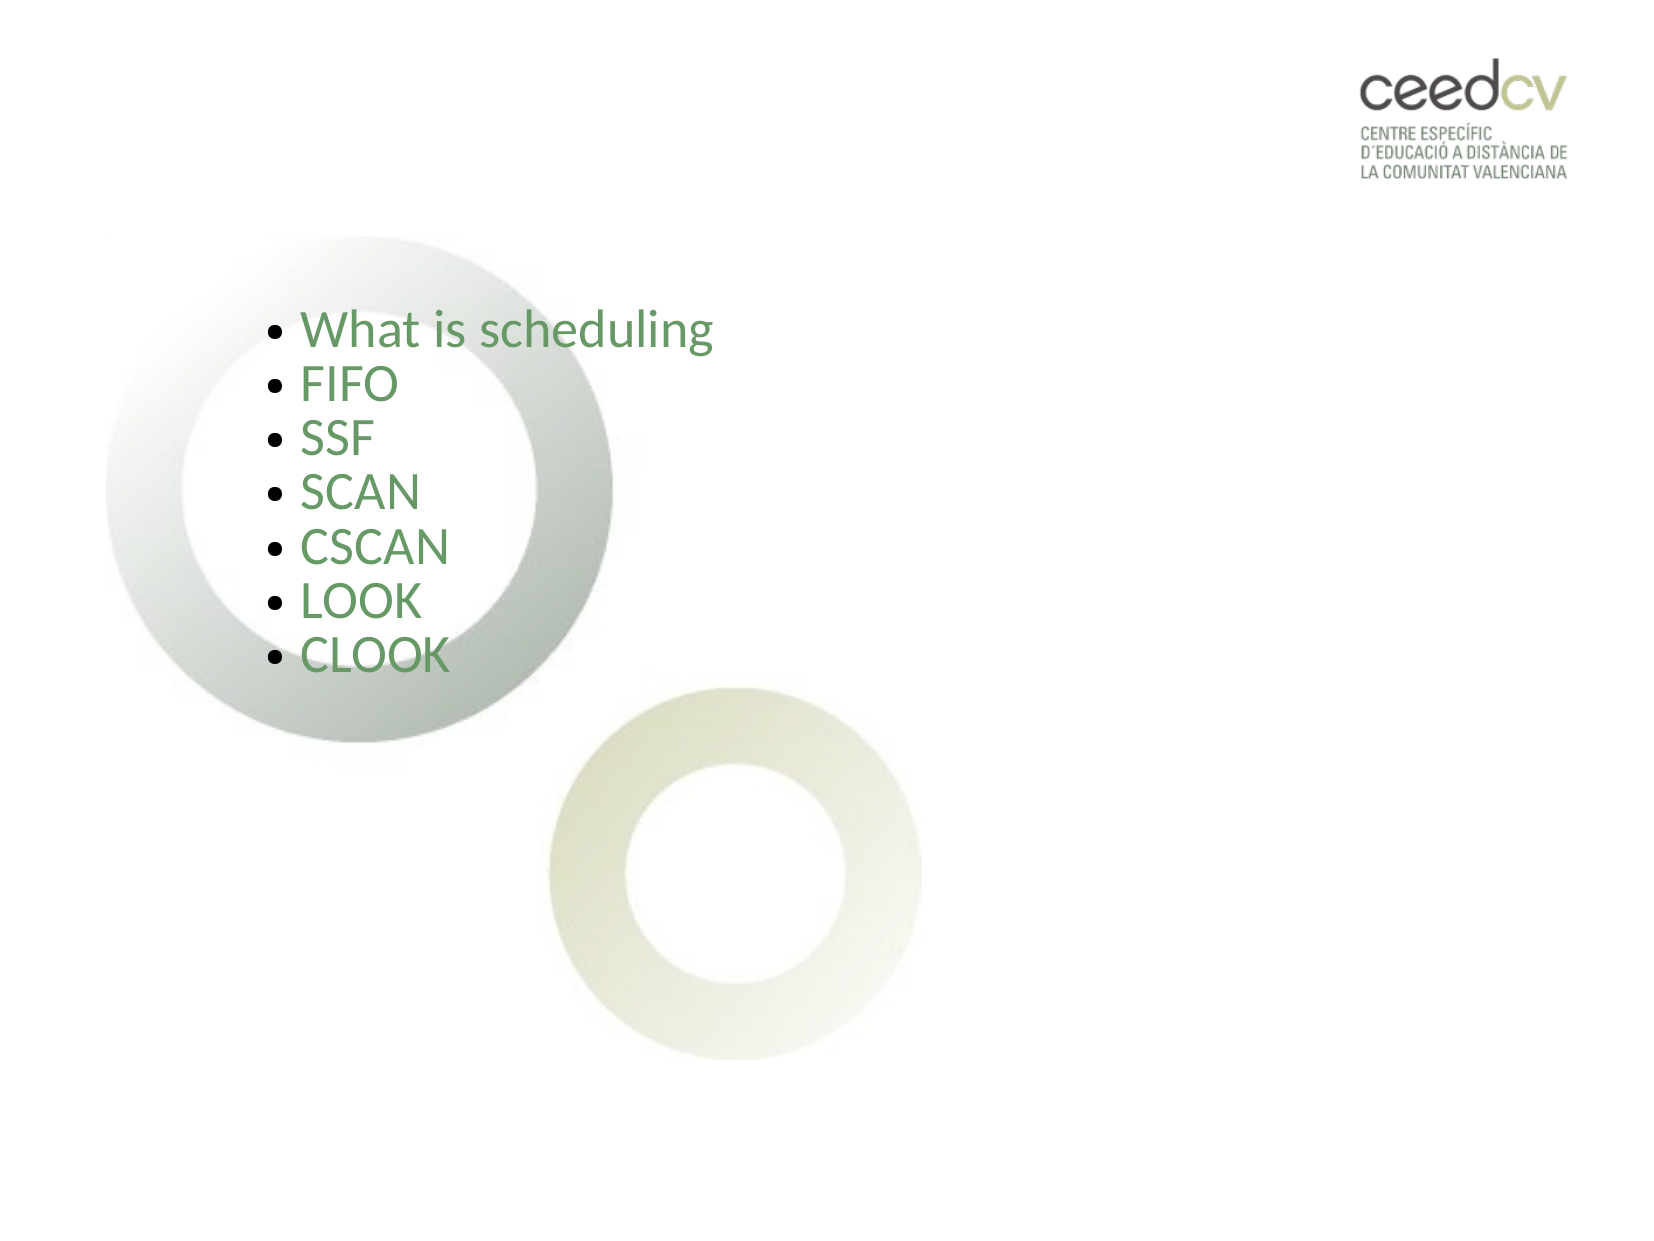

What is scheduling
FIFO
SSF
SCAN
CSCAN
LOOK
CLOOK